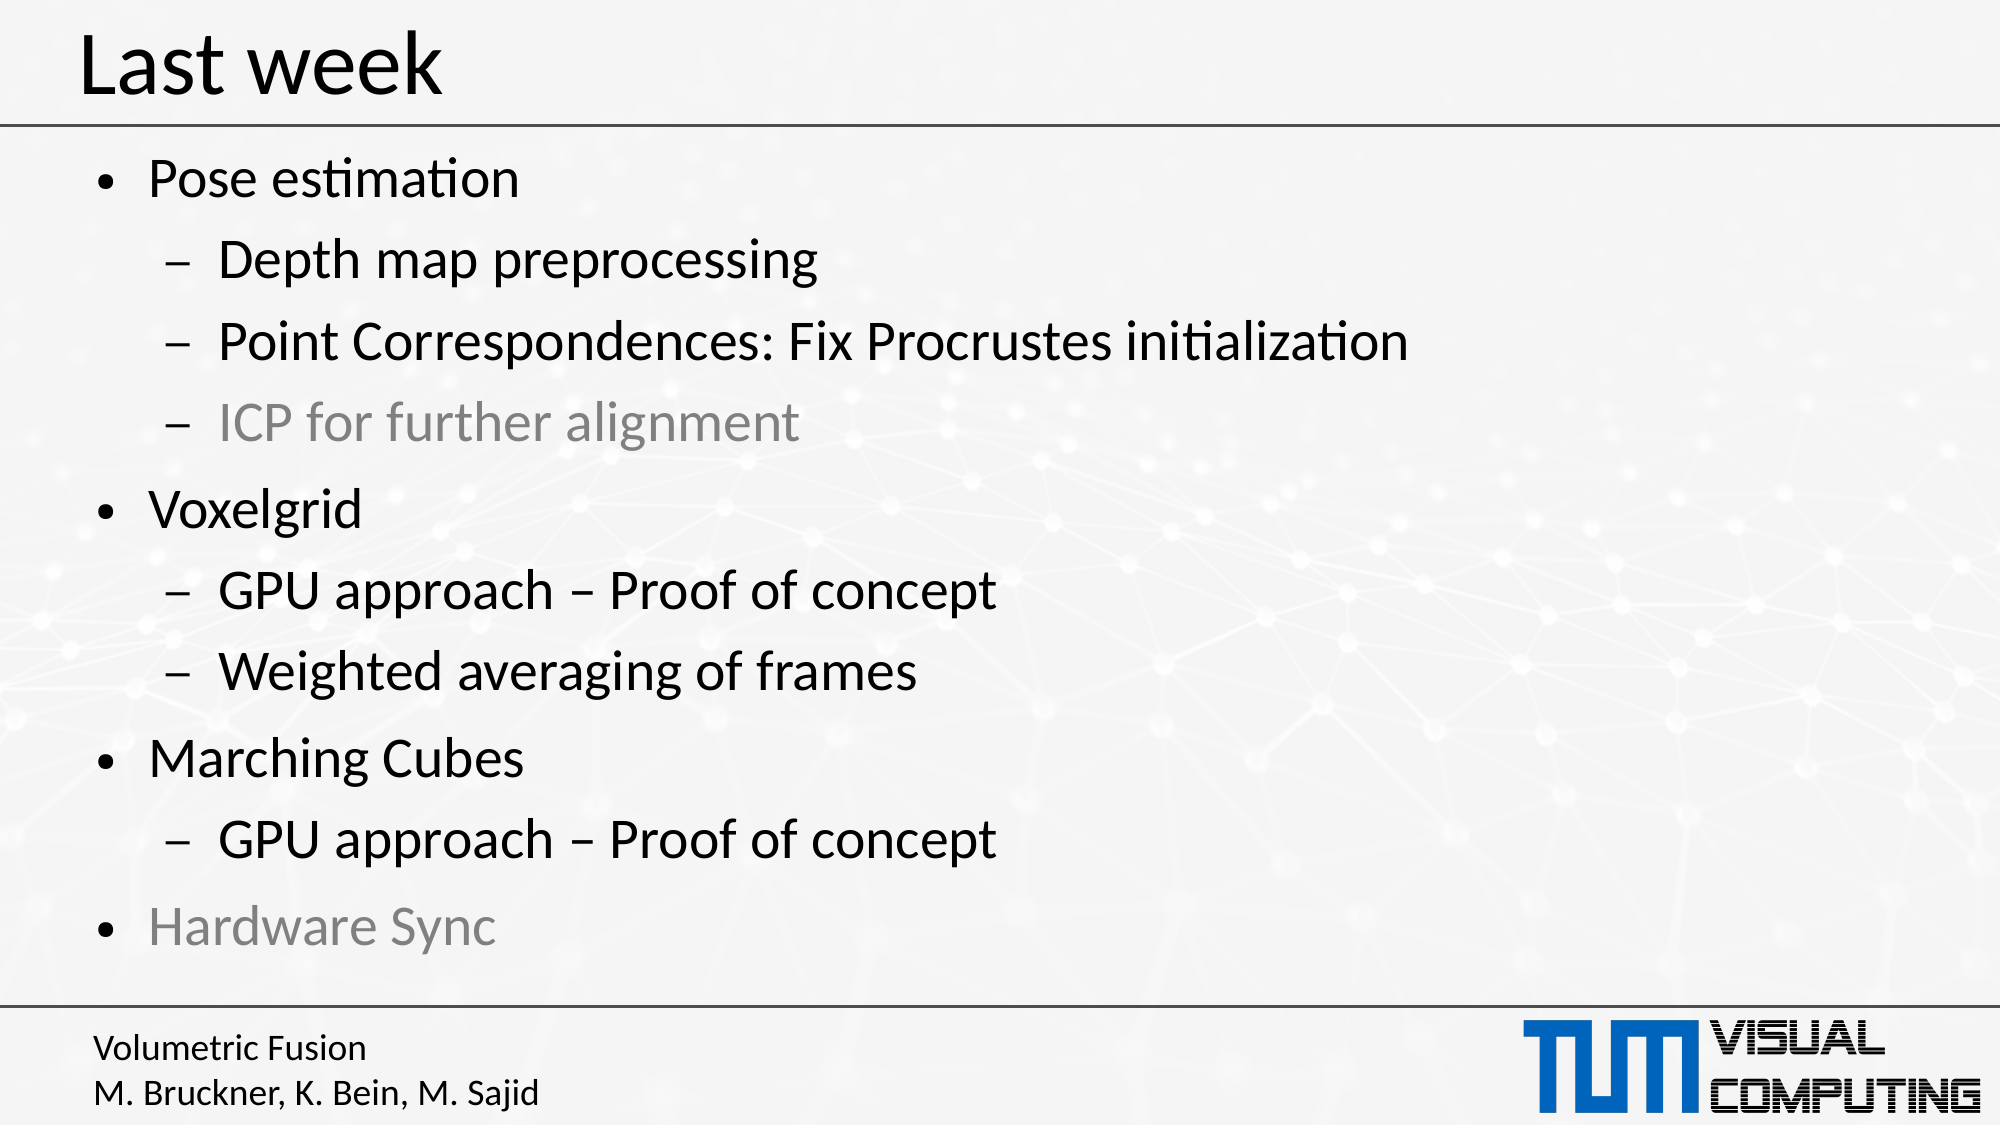

# Last week
Pose estimation
Depth map preprocessing
Point Correspondences: Fix Procrustes initialization
ICP for further alignment
Voxelgrid
GPU approach – Proof of concept
Weighted averaging of frames
Marching Cubes
GPU approach – Proof of concept
Hardware Sync